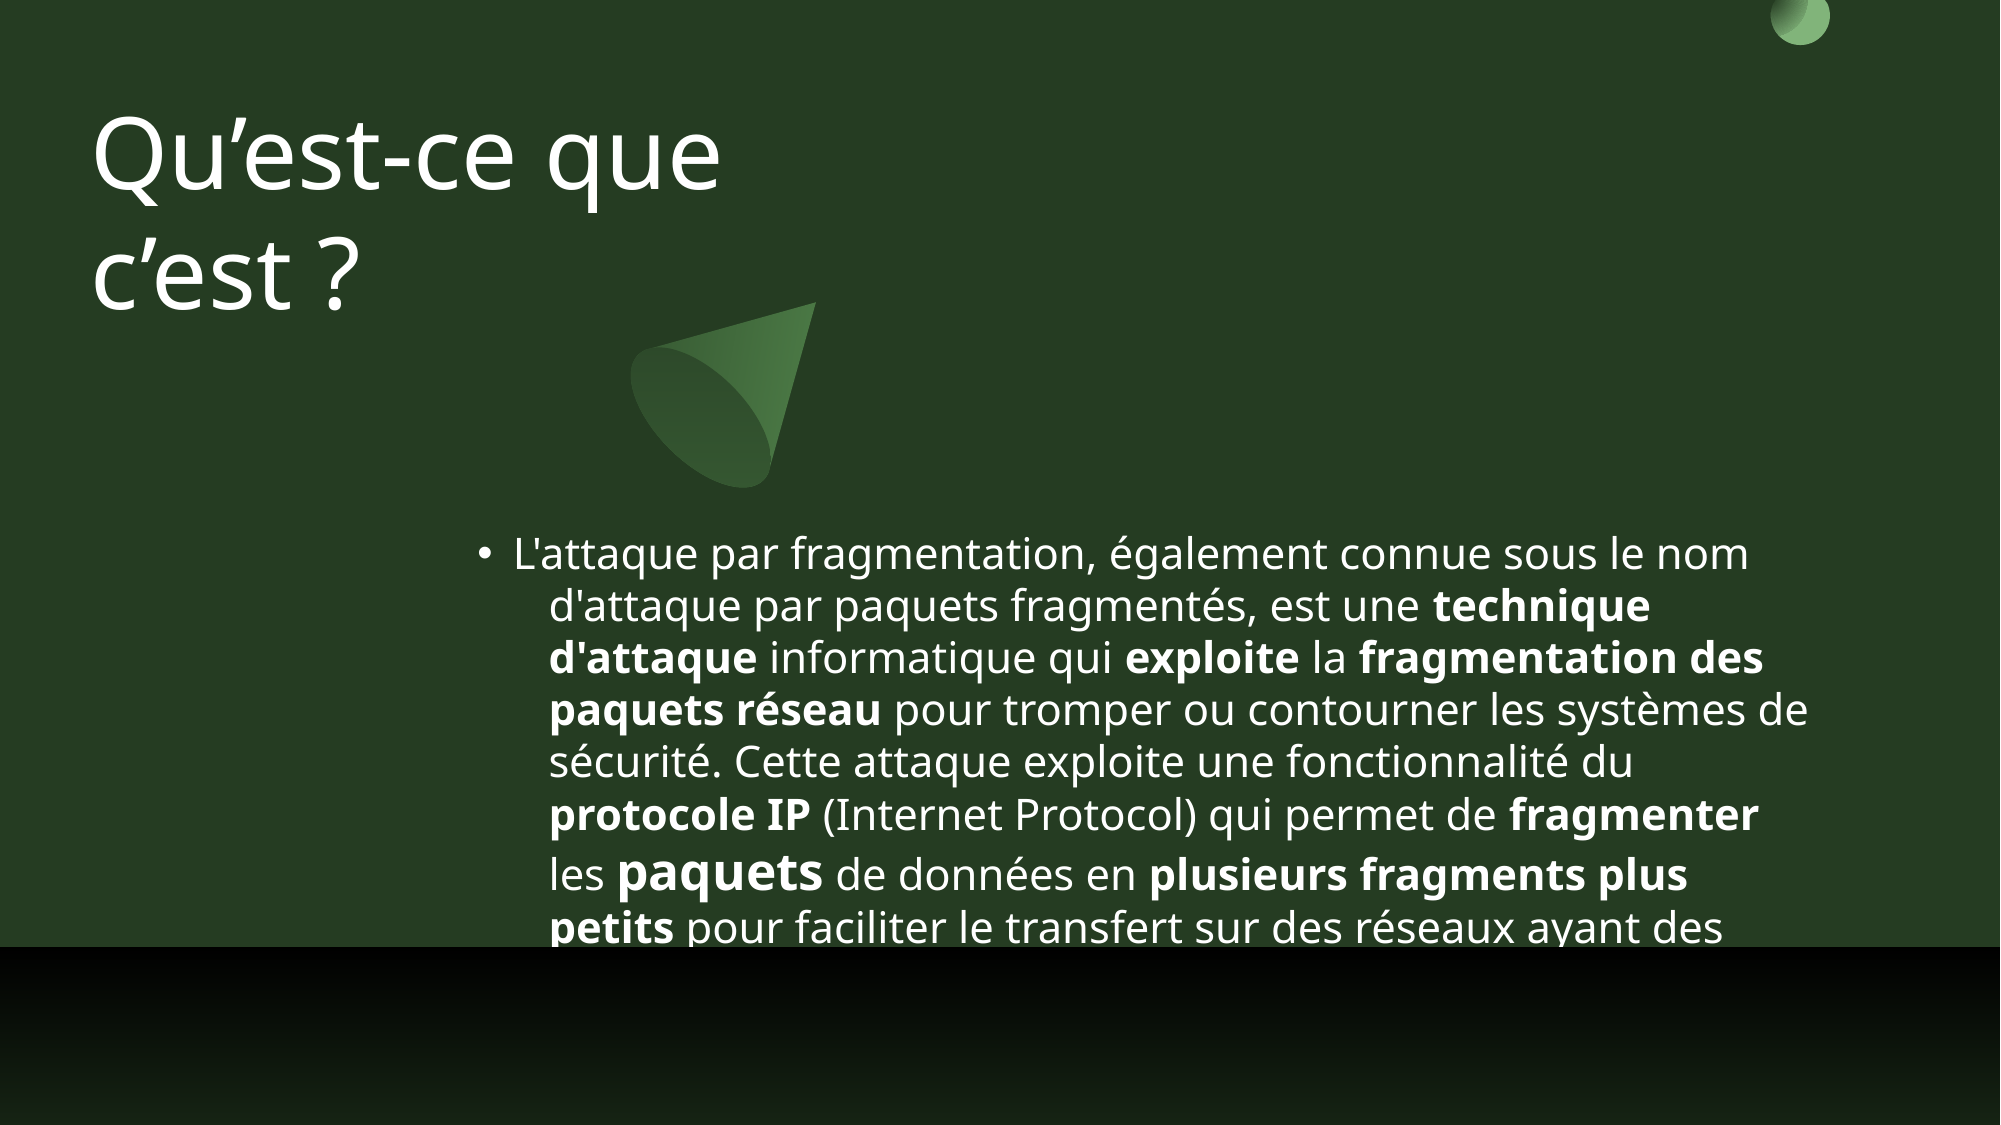

# Qu’est-ce que c’est ?
L'attaque par fragmentation, également connue sous le nom d'attaque par paquets fragmentés, est une technique d'attaque informatique qui exploite la fragmentation des paquets réseau pour tromper ou contourner les systèmes de sécurité. Cette attaque exploite une fonctionnalité du protocole IP (Internet Protocol) qui permet de fragmenter les paquets de données en plusieurs fragments plus petits pour faciliter le transfert sur des réseaux ayant des contraintes de taille maximale de paquet.